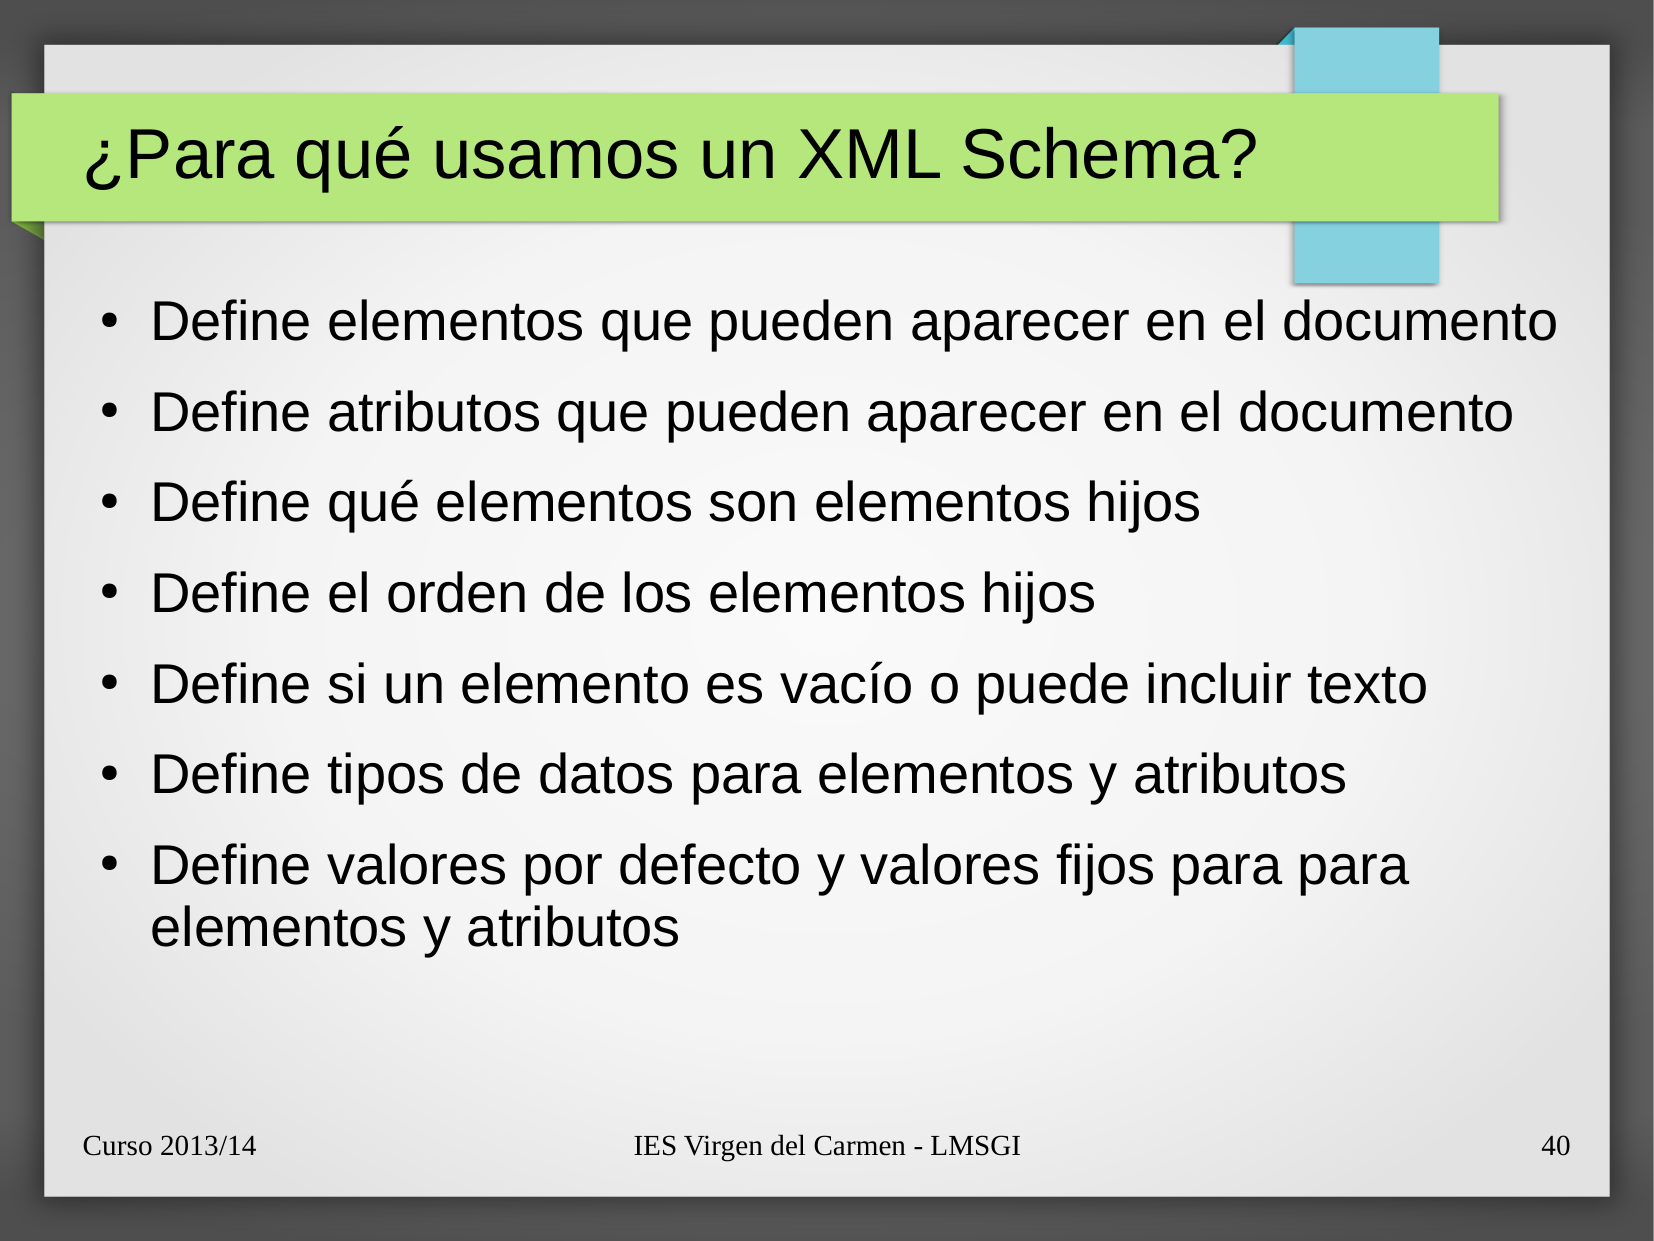

# ¿Para qué usamos un XML Schema?
Define elementos que pueden aparecer en el documento
Define atributos que pueden aparecer en el documento
Define qué elementos son elementos hijos
Define el orden de los elementos hijos
Define si un elemento es vacío o puede incluir texto
Define tipos de datos para elementos y atributos
Define valores por defecto y valores fijos para para elementos y atributos
Curso 2013/14
IES Virgen del Carmen - LMSGI
40